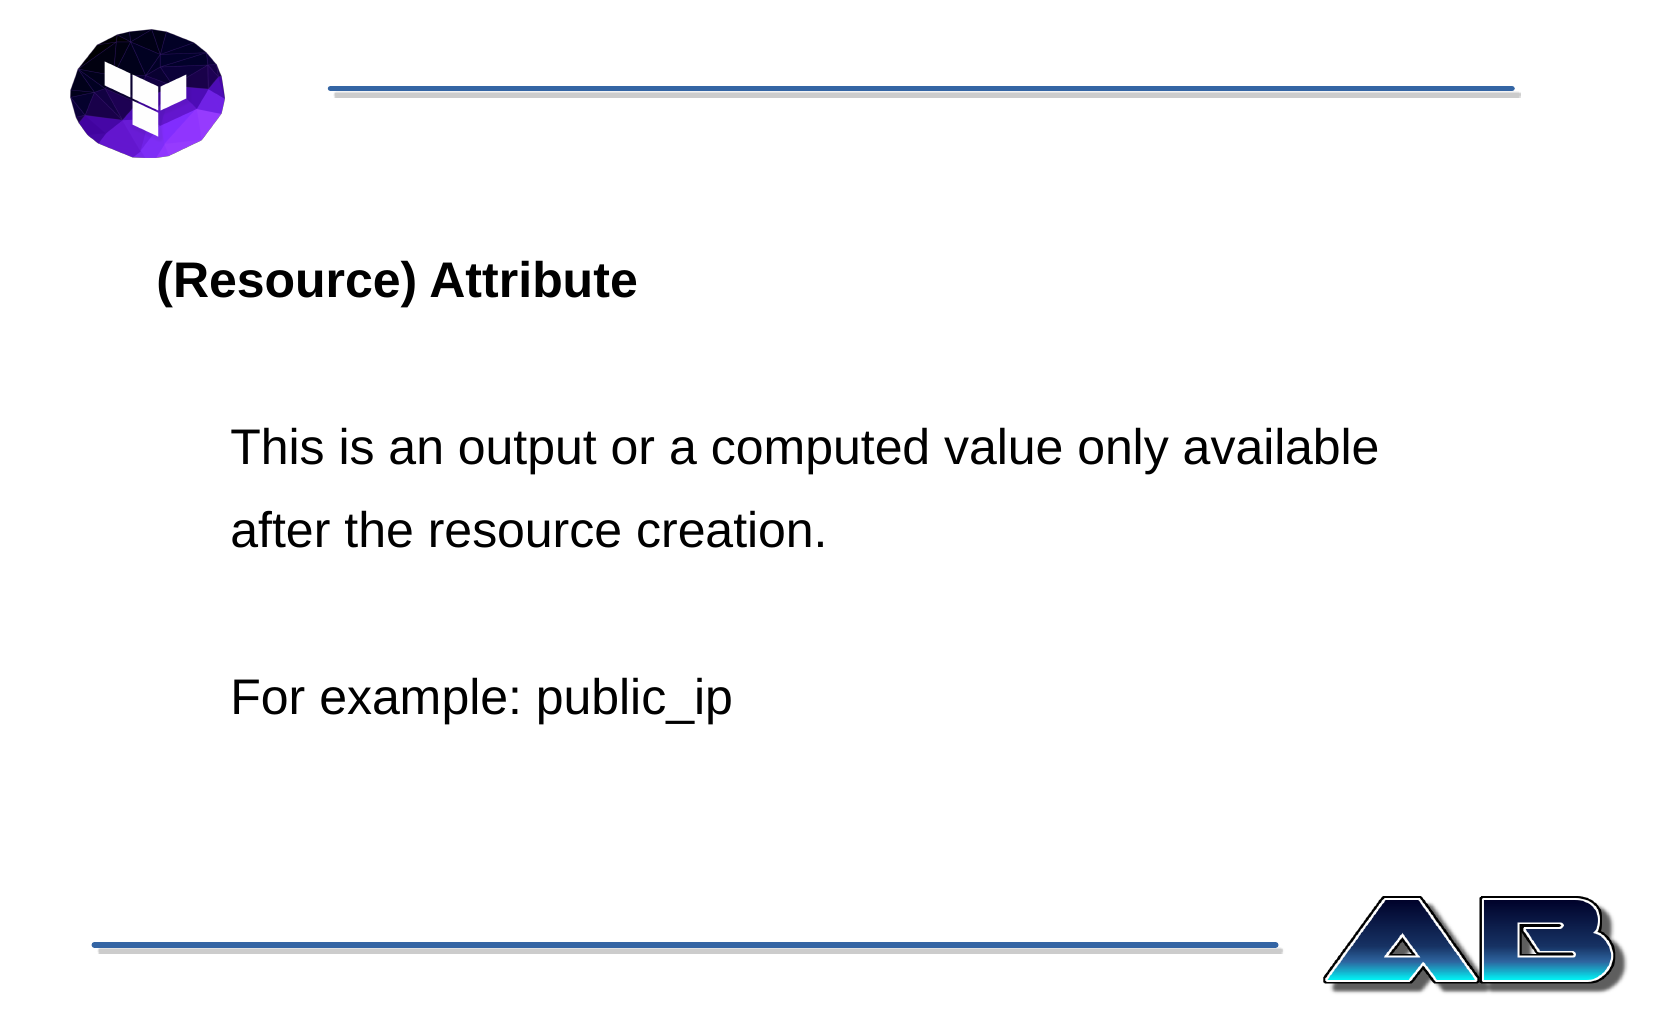

(Resource) Attribute
	This is an output or a computed value only available
	after the resource creation.
	For example: public_ip